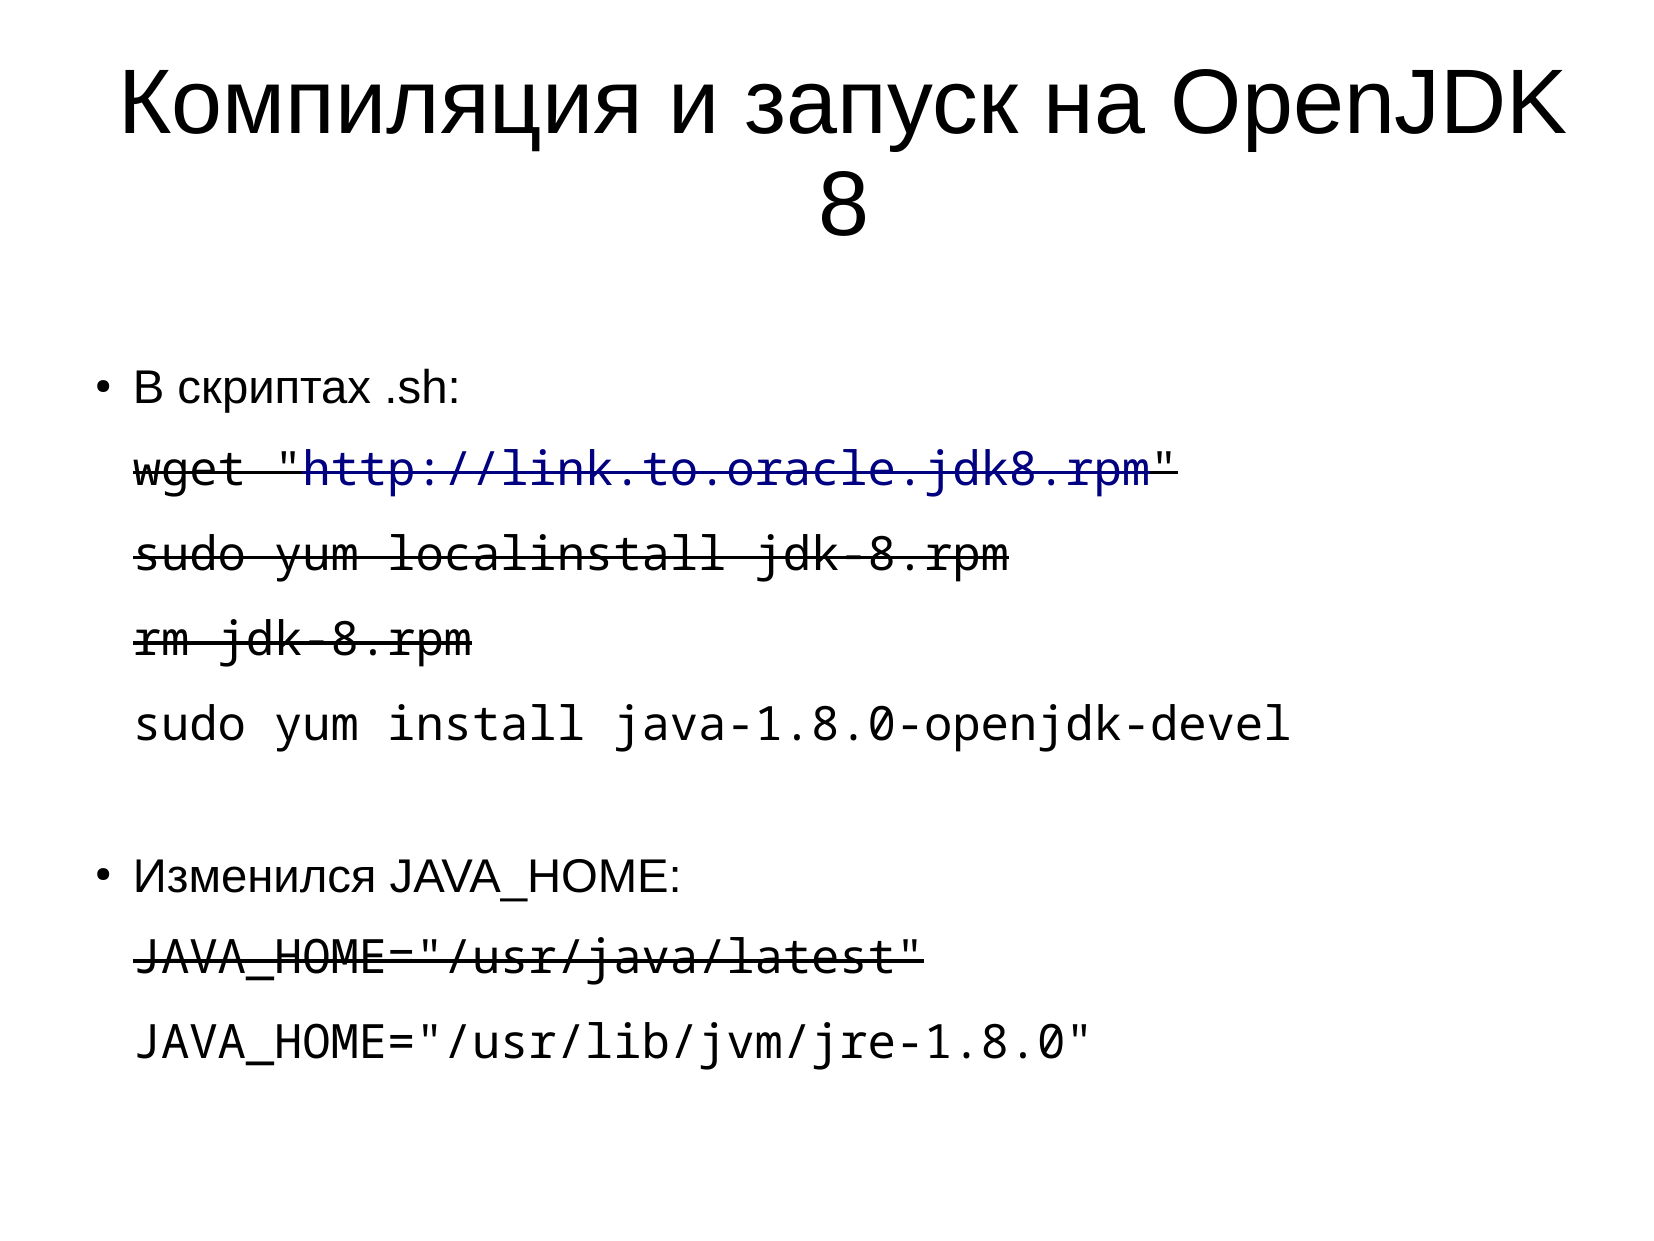

# Компиляция и запуск на OpenJDK 8
В скриптах .sh:
wget "http://link.to.oracle.jdk8.rpm"
sudo yum localinstall jdk-8.rpm
rm jdk-8.rpm
sudo yum install java-1.8.0-openjdk-devel
Изменился JAVA_HOME:
JAVA_HOME="/usr/java/latest"
JAVA_HOME="/usr/lib/jvm/jre-1.8.0"